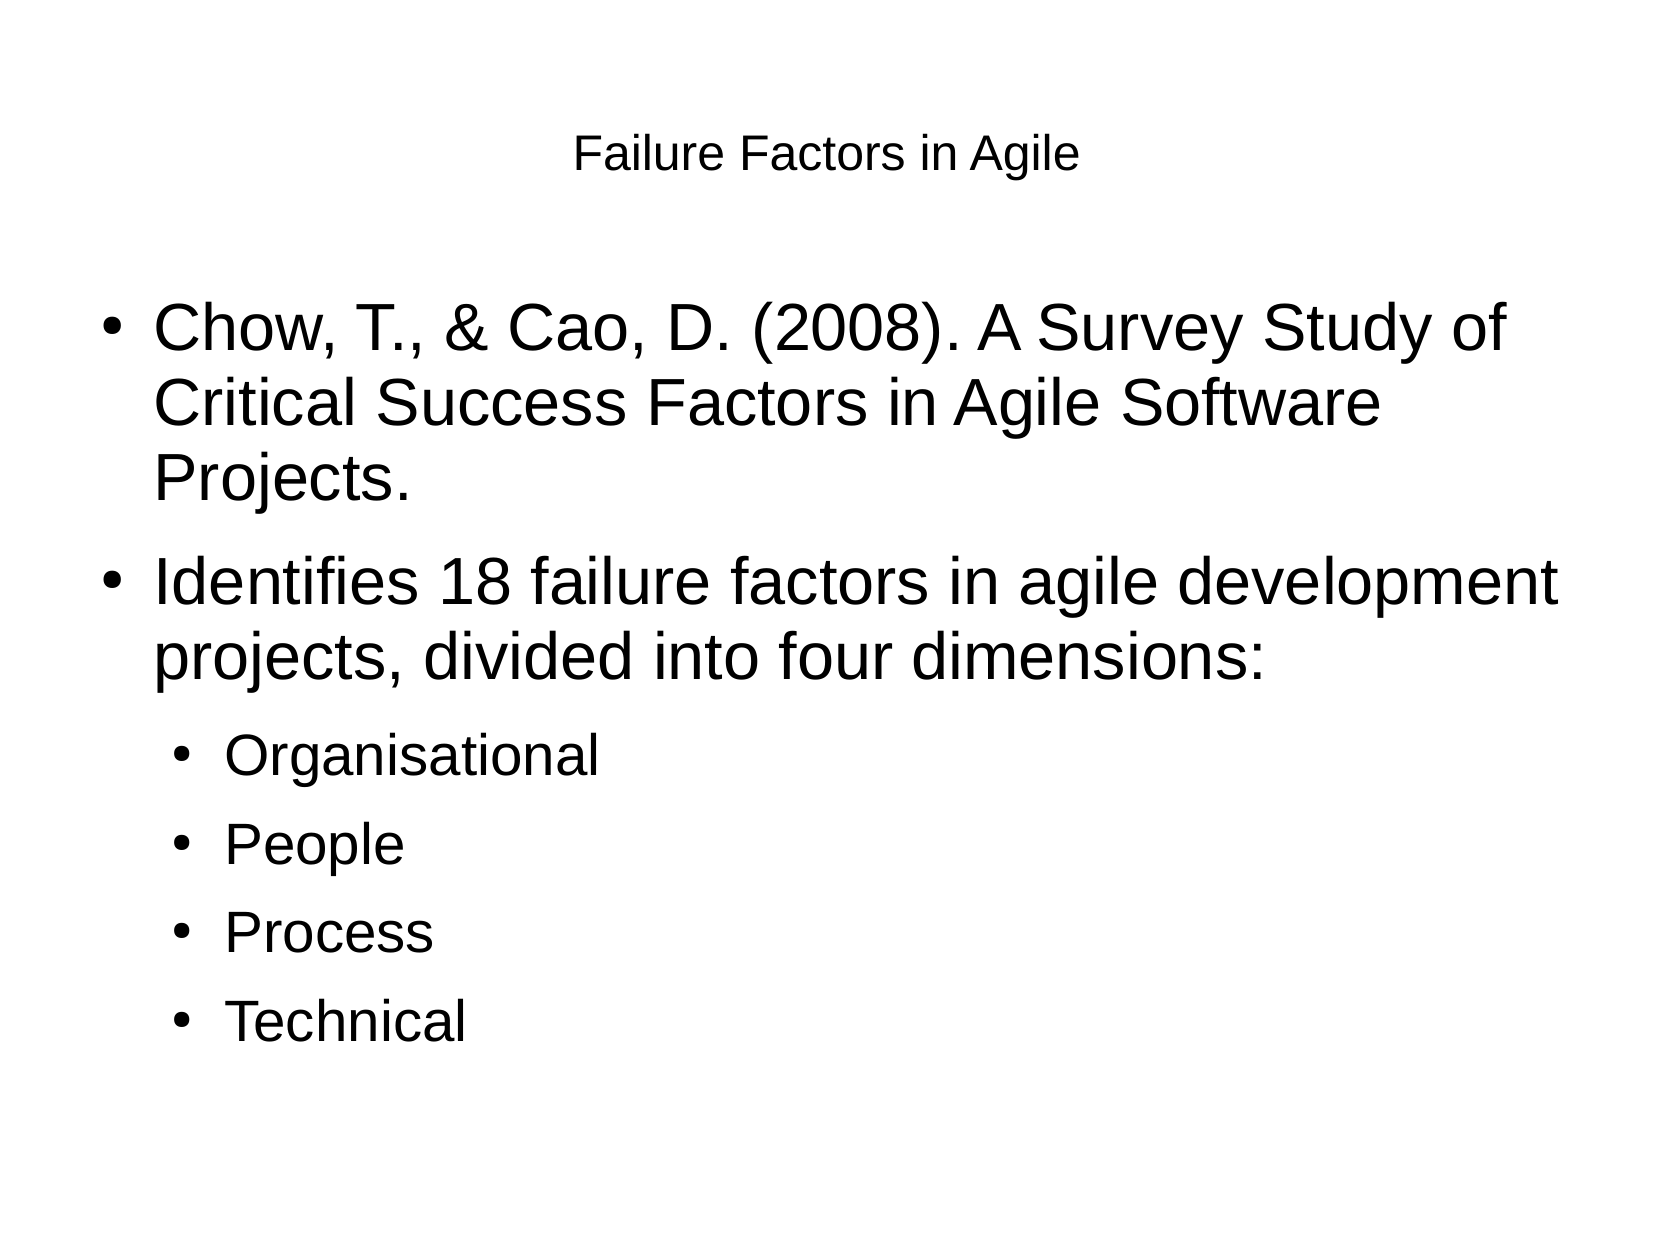

# Failure Factors in Agile
Chow, T., & Cao, D. (2008). A Survey Study of Critical Success Factors in Agile Software Projects.
Identifies 18 failure factors in agile development projects, divided into four dimensions:
Organisational
People
Process
Technical